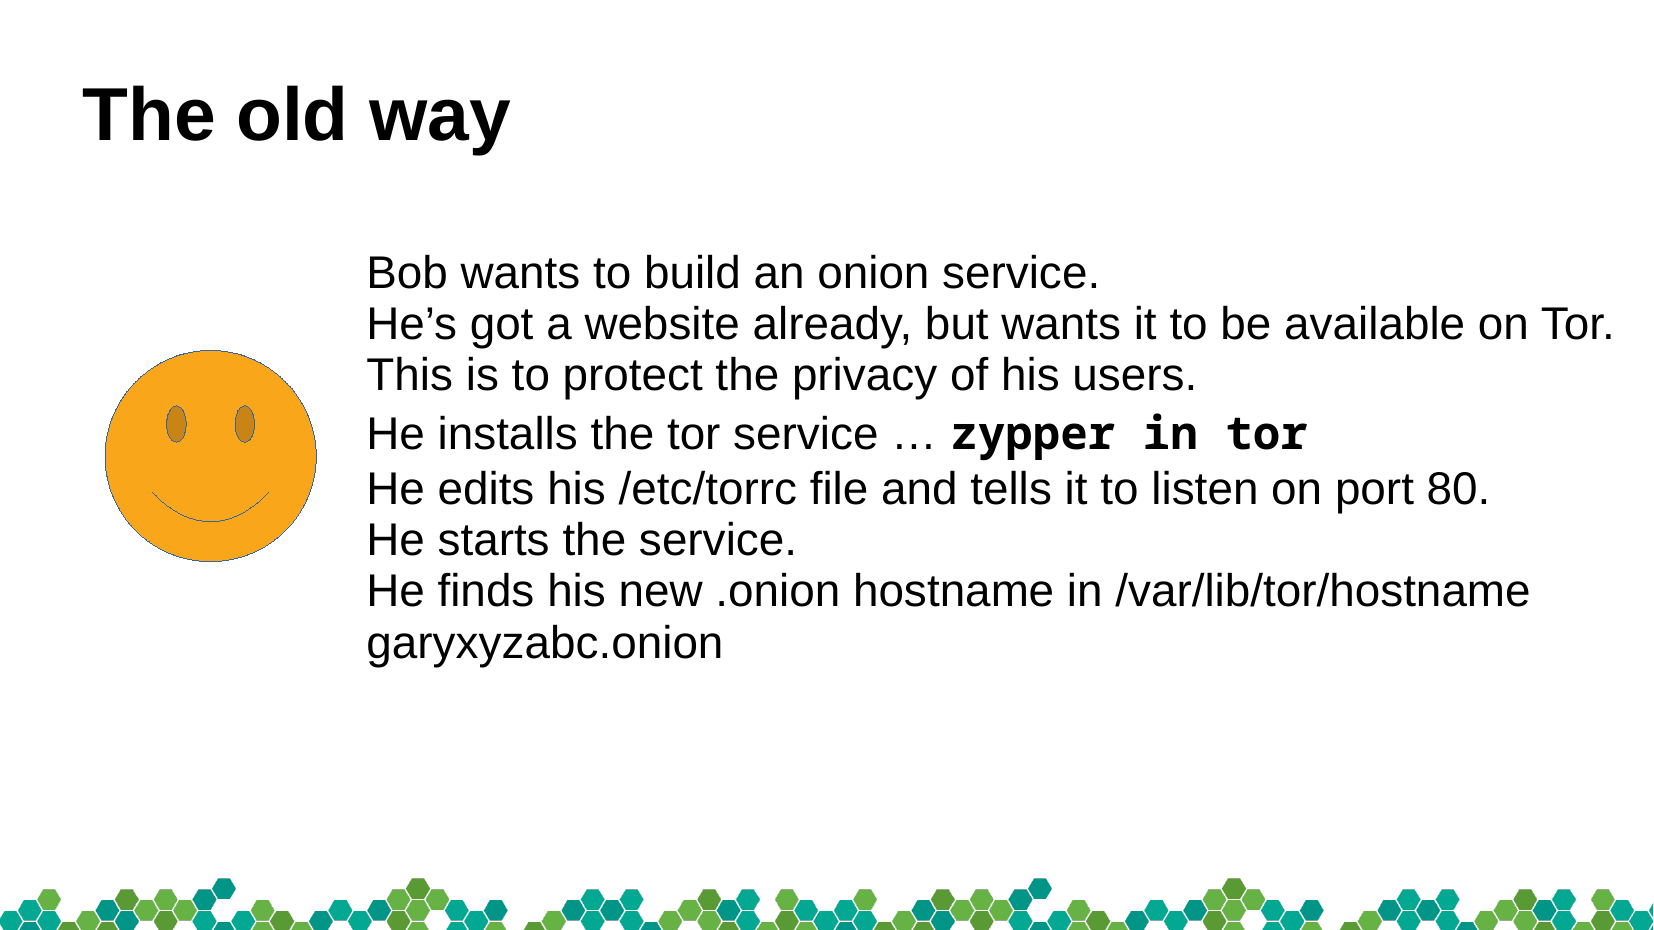

# The old way
Bob wants to build an onion service.
He’s got a website already, but wants it to be available on Tor.
This is to protect the privacy of his users.
He installs the tor service … zypper in tor
He edits his /etc/torrc file and tells it to listen on port 80.
He starts the service.
He finds his new .onion hostname in /var/lib/tor/hostname
garyxyzabc.onion